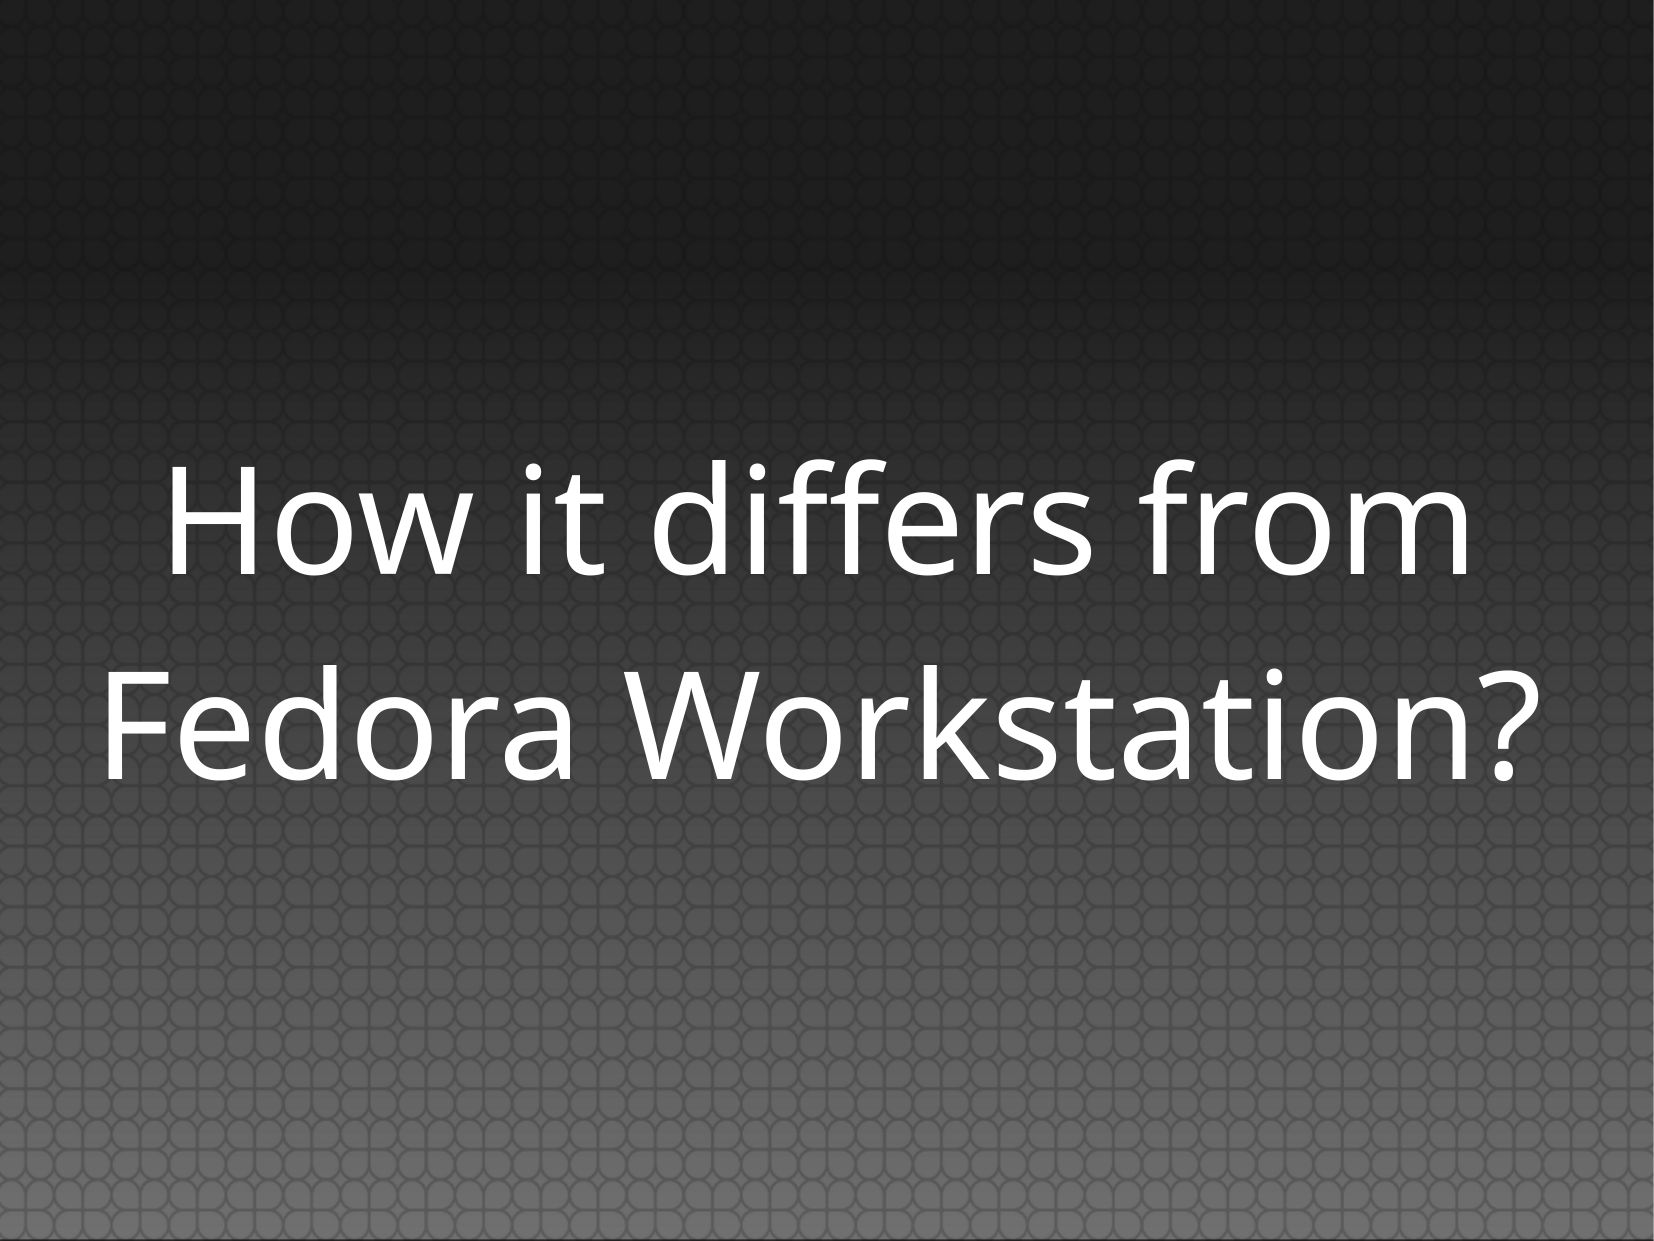

# How it differs from Fedora Workstation?